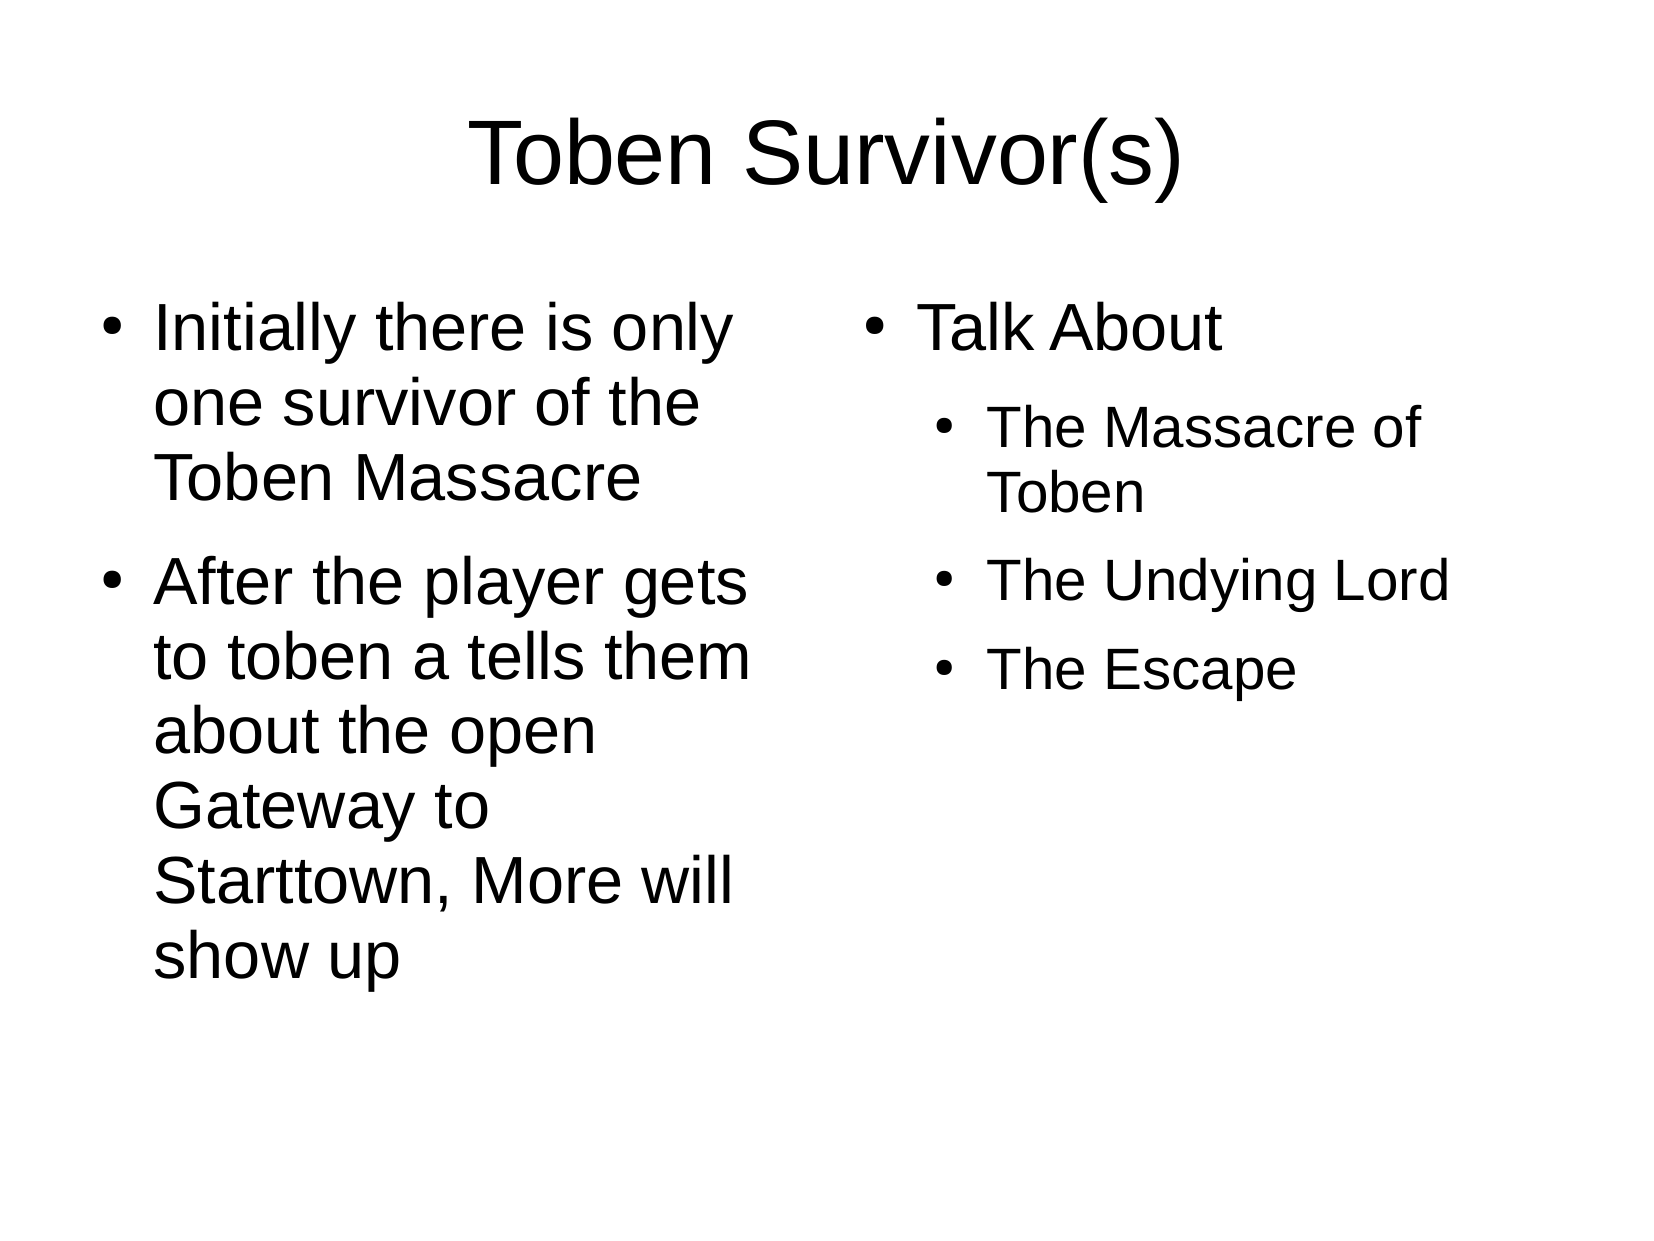

# Toben Survivor(s)
Initially there is only one survivor of the Toben Massacre
After the player gets to toben a tells them about the open Gateway to Starttown, More will show up
Talk About
The Massacre of Toben
The Undying Lord
The Escape